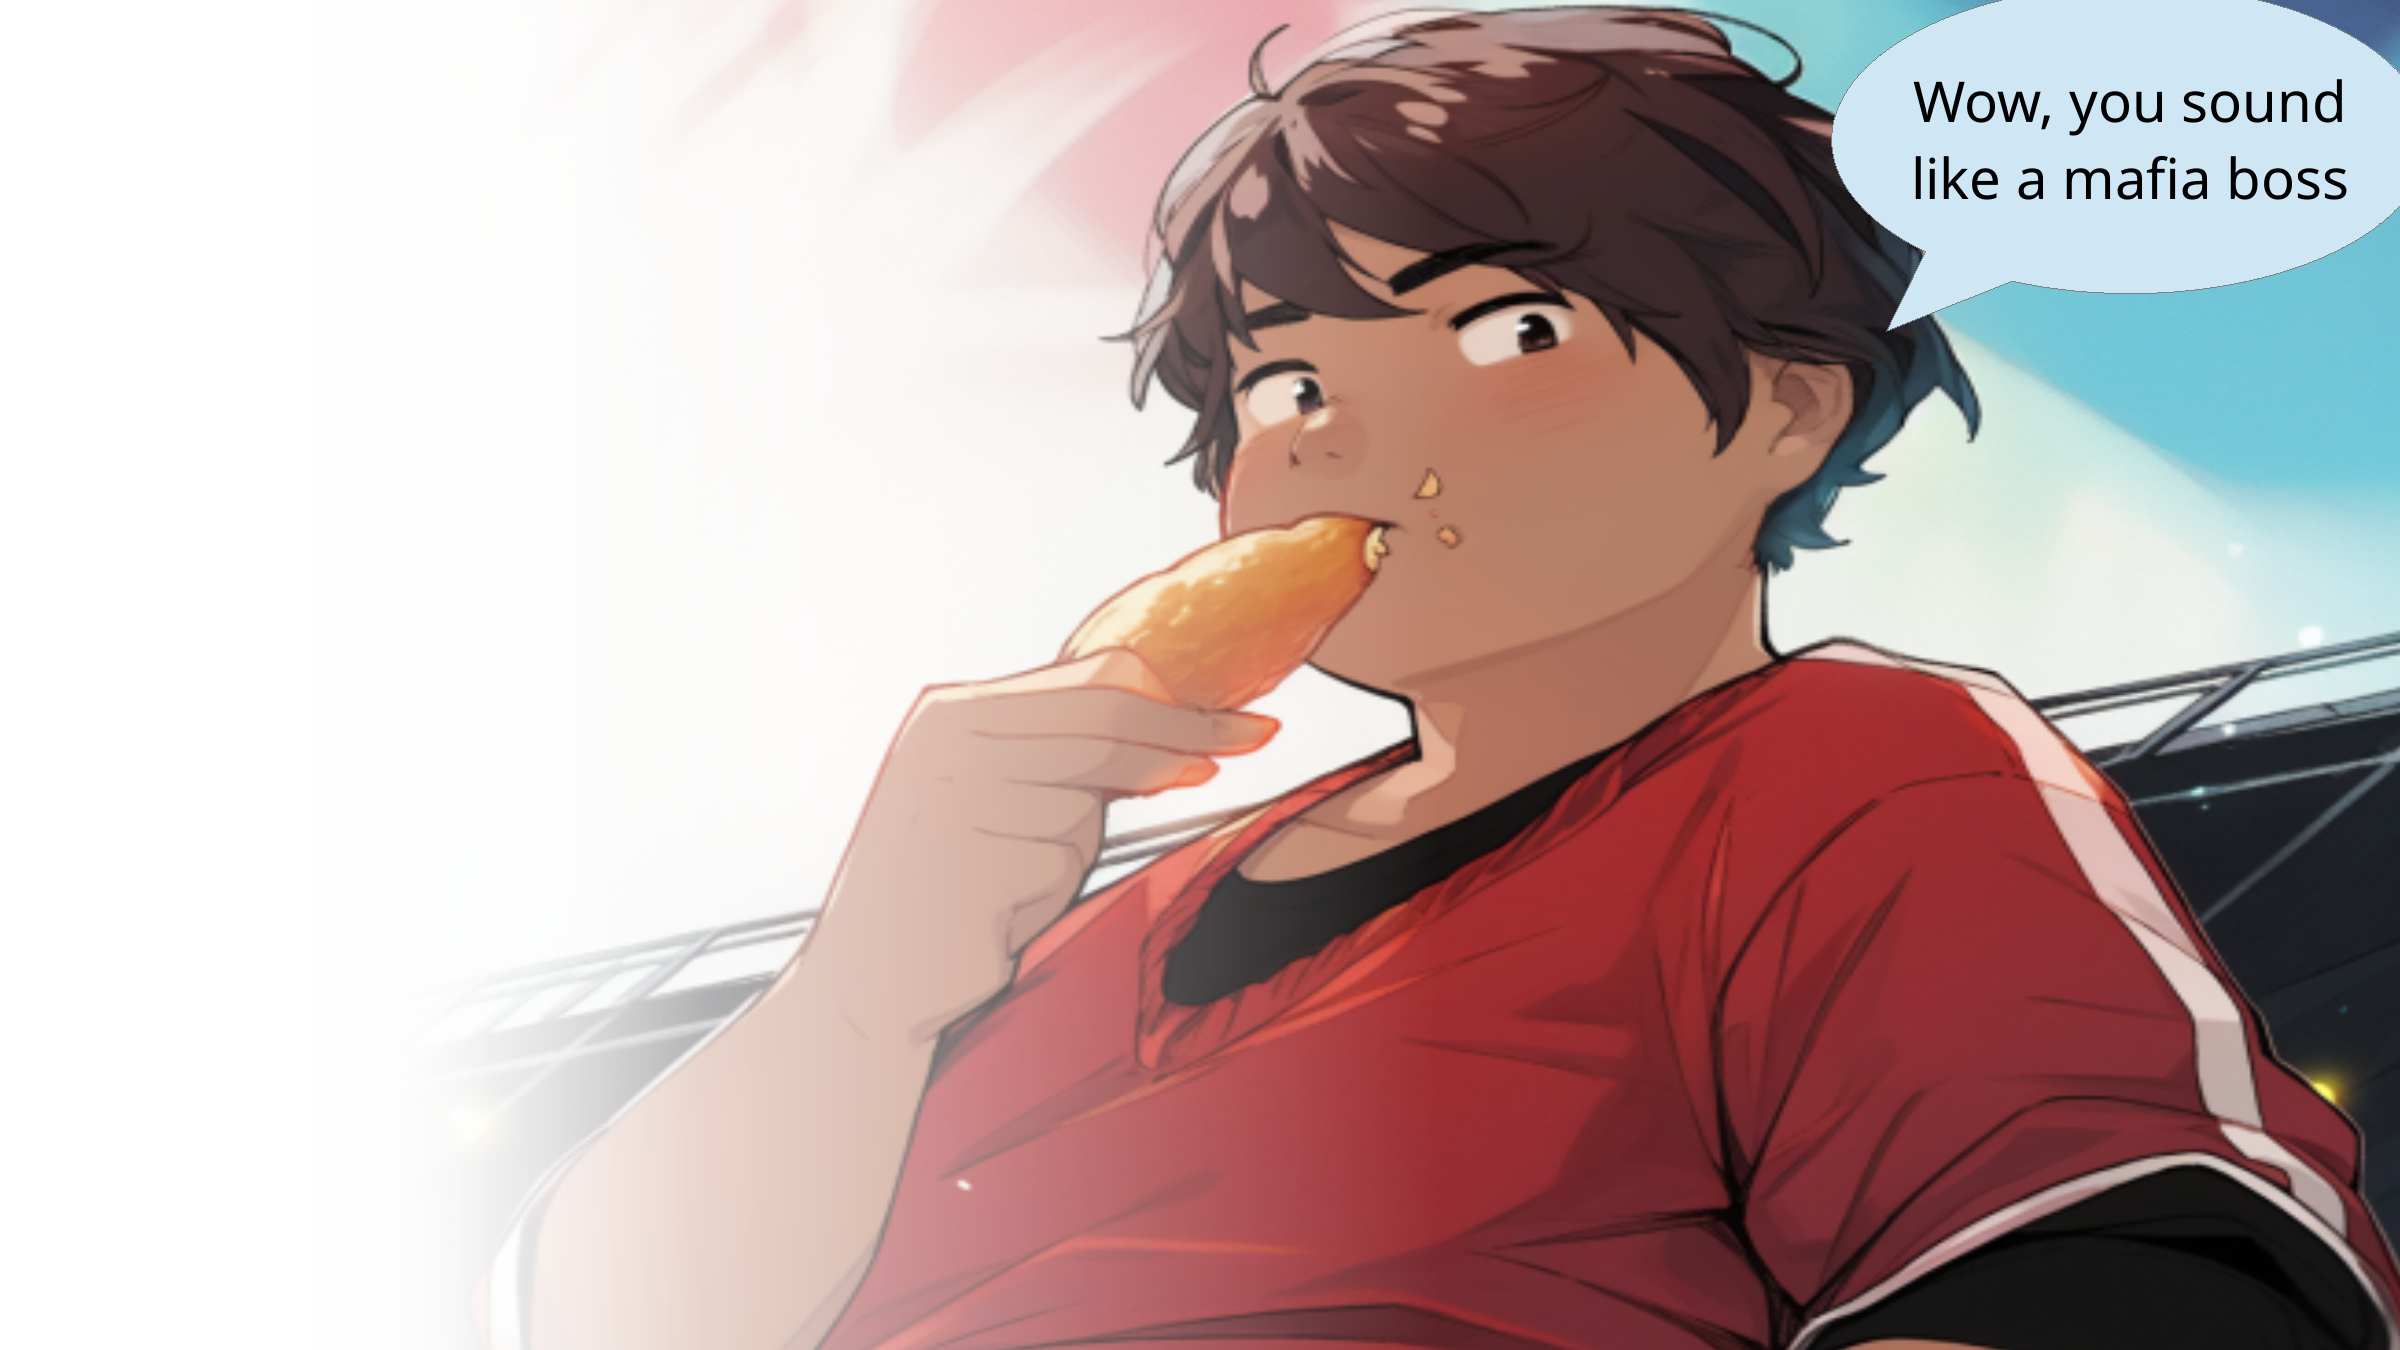

Wow, you sound
like a mafia boss